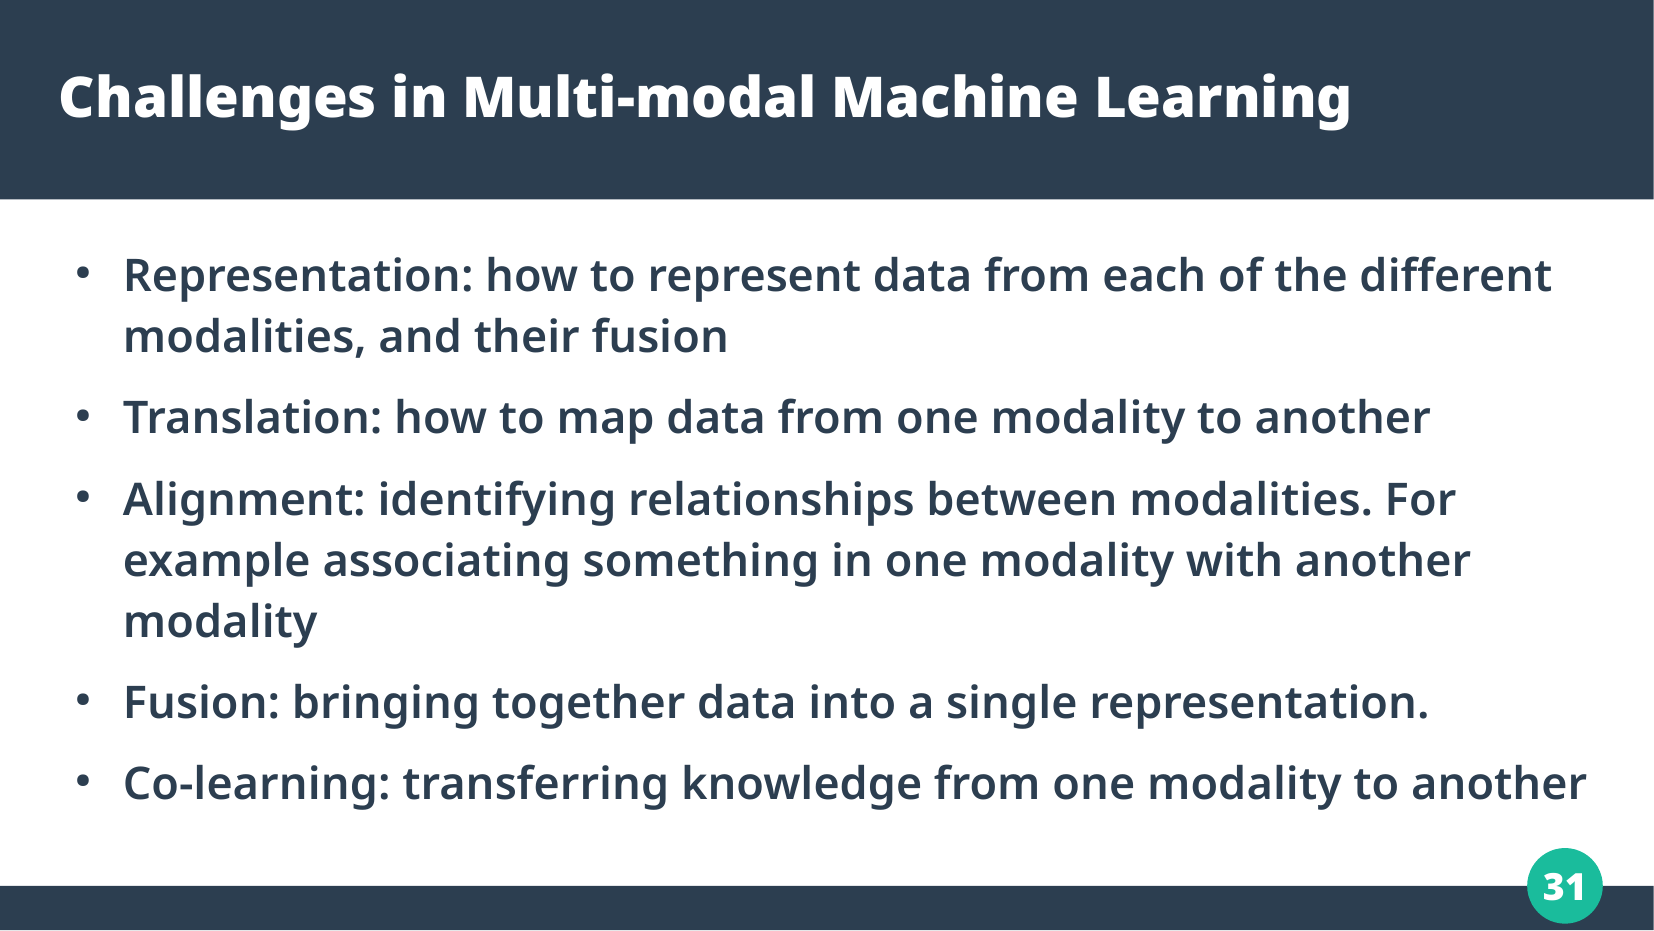

# Challenges in Multi-modal Machine Learning
Representation: how to represent data from each of the different modalities, and their fusion
Translation: how to map data from one modality to another
Alignment: identifying relationships between modalities. For example associating something in one modality with another modality
Fusion: bringing together data into a single representation.
Co-learning: transferring knowledge from one modality to another